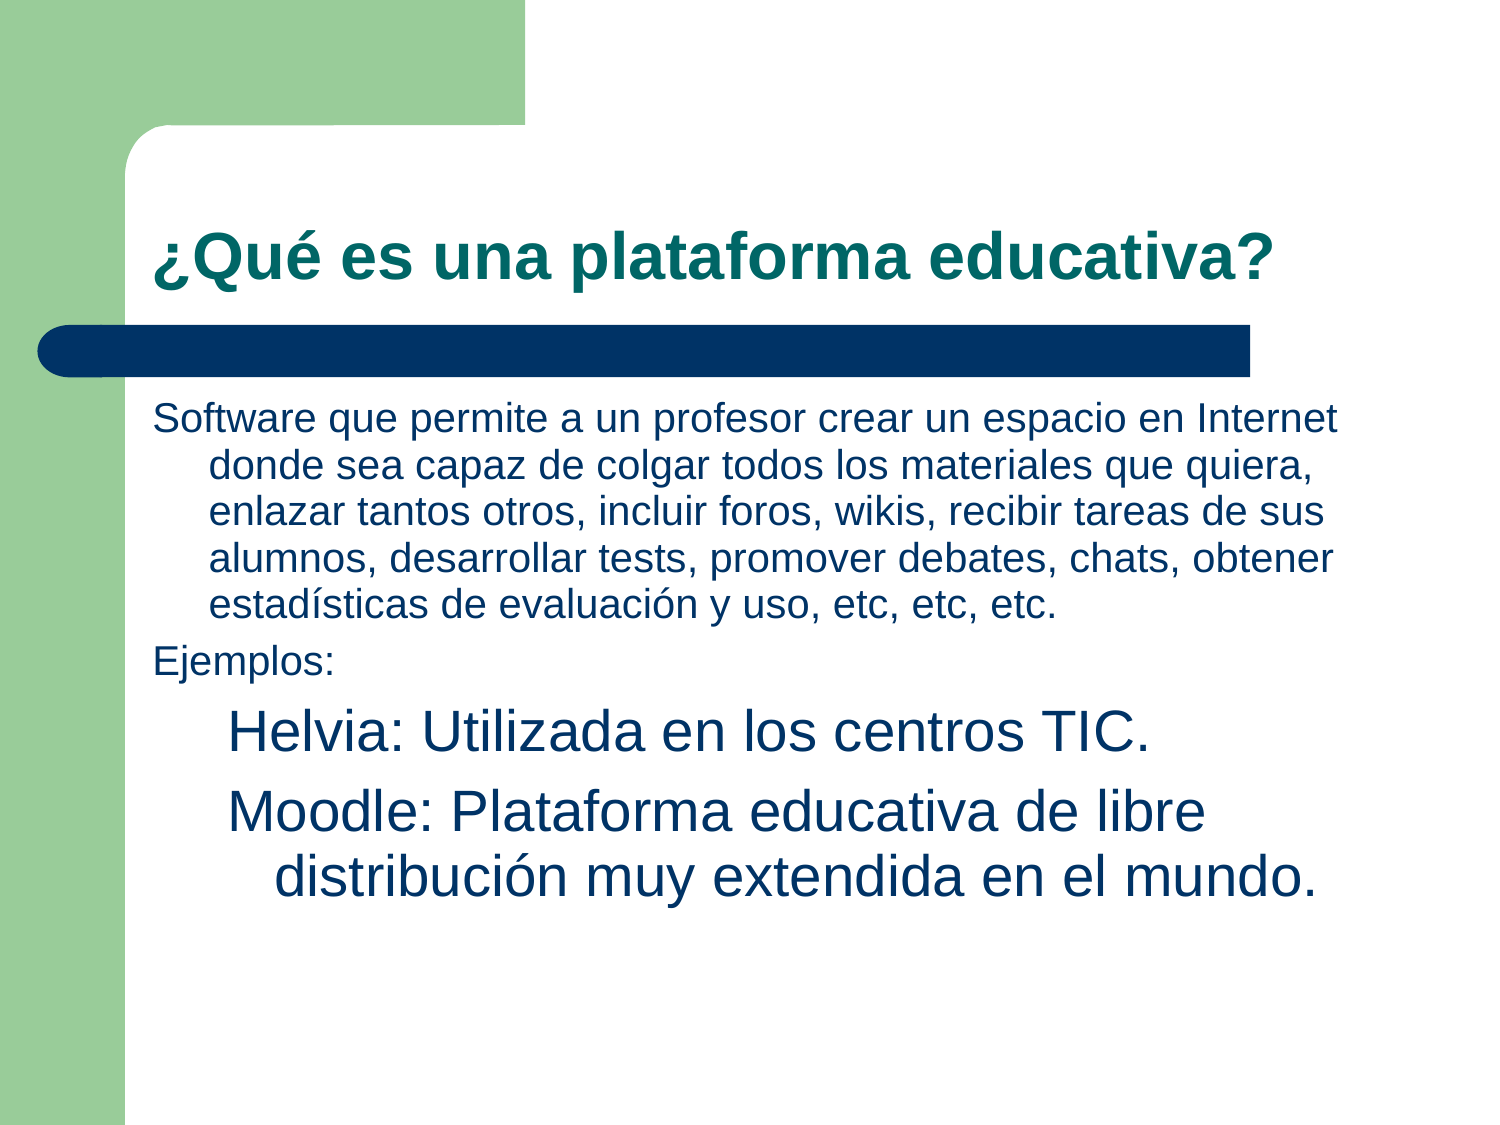

# ¿Qué es una plataforma educativa?
Software que permite a un profesor crear un espacio en Internet donde sea capaz de colgar todos los materiales que quiera, enlazar tantos otros, incluir foros, wikis, recibir tareas de sus alumnos, desarrollar tests, promover debates, chats, obtener estadísticas de evaluación y uso, etc, etc, etc.
Ejemplos:
Helvia: Utilizada en los centros TIC.
Moodle: Plataforma educativa de libre distribución muy extendida en el mundo.